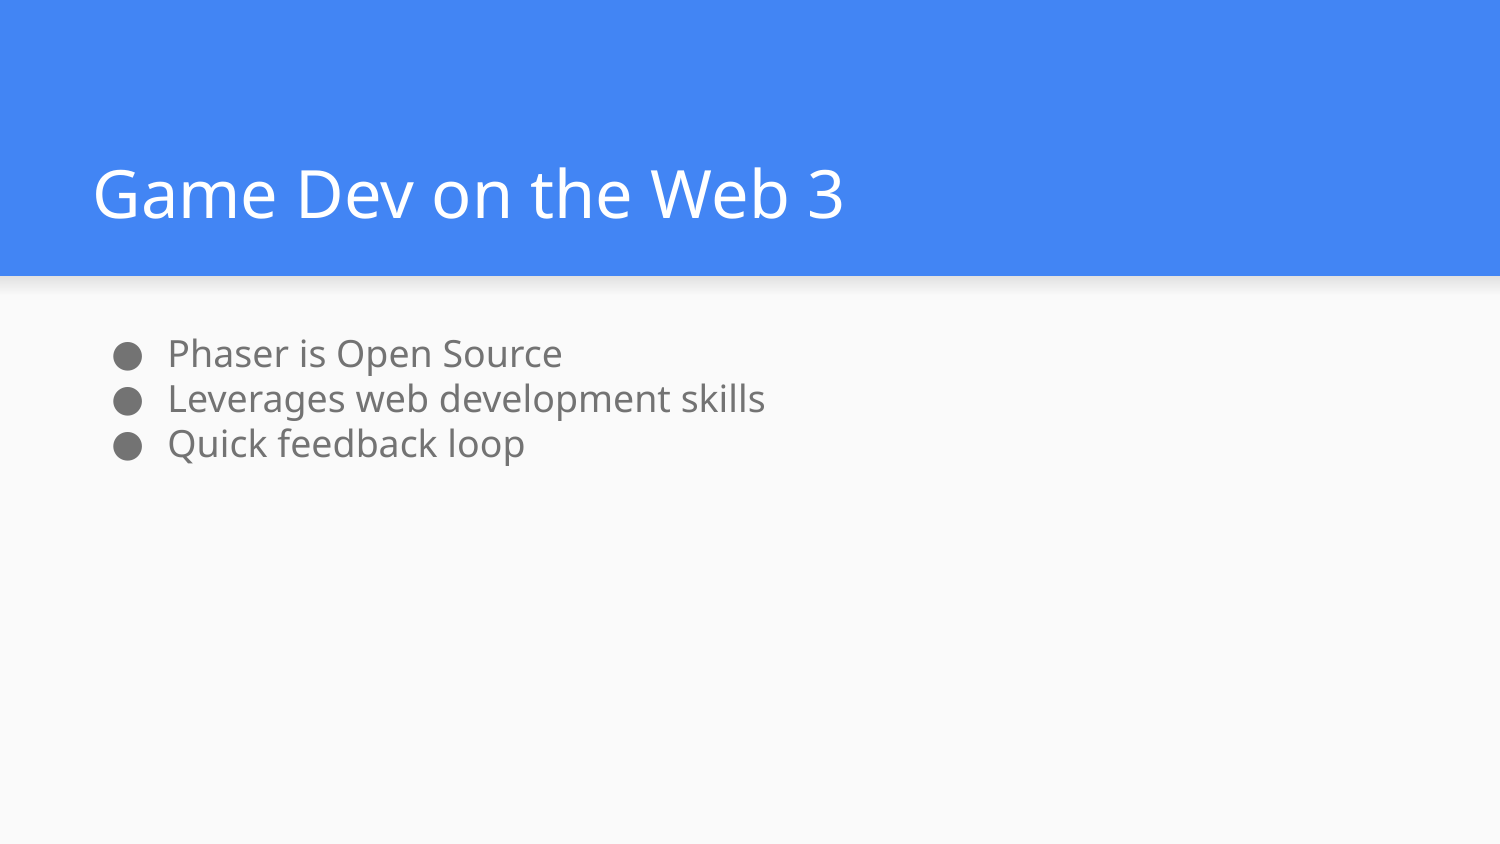

# Game Dev on the Web 3
Phaser is Open Source
Leverages web development skills
Quick feedback loop